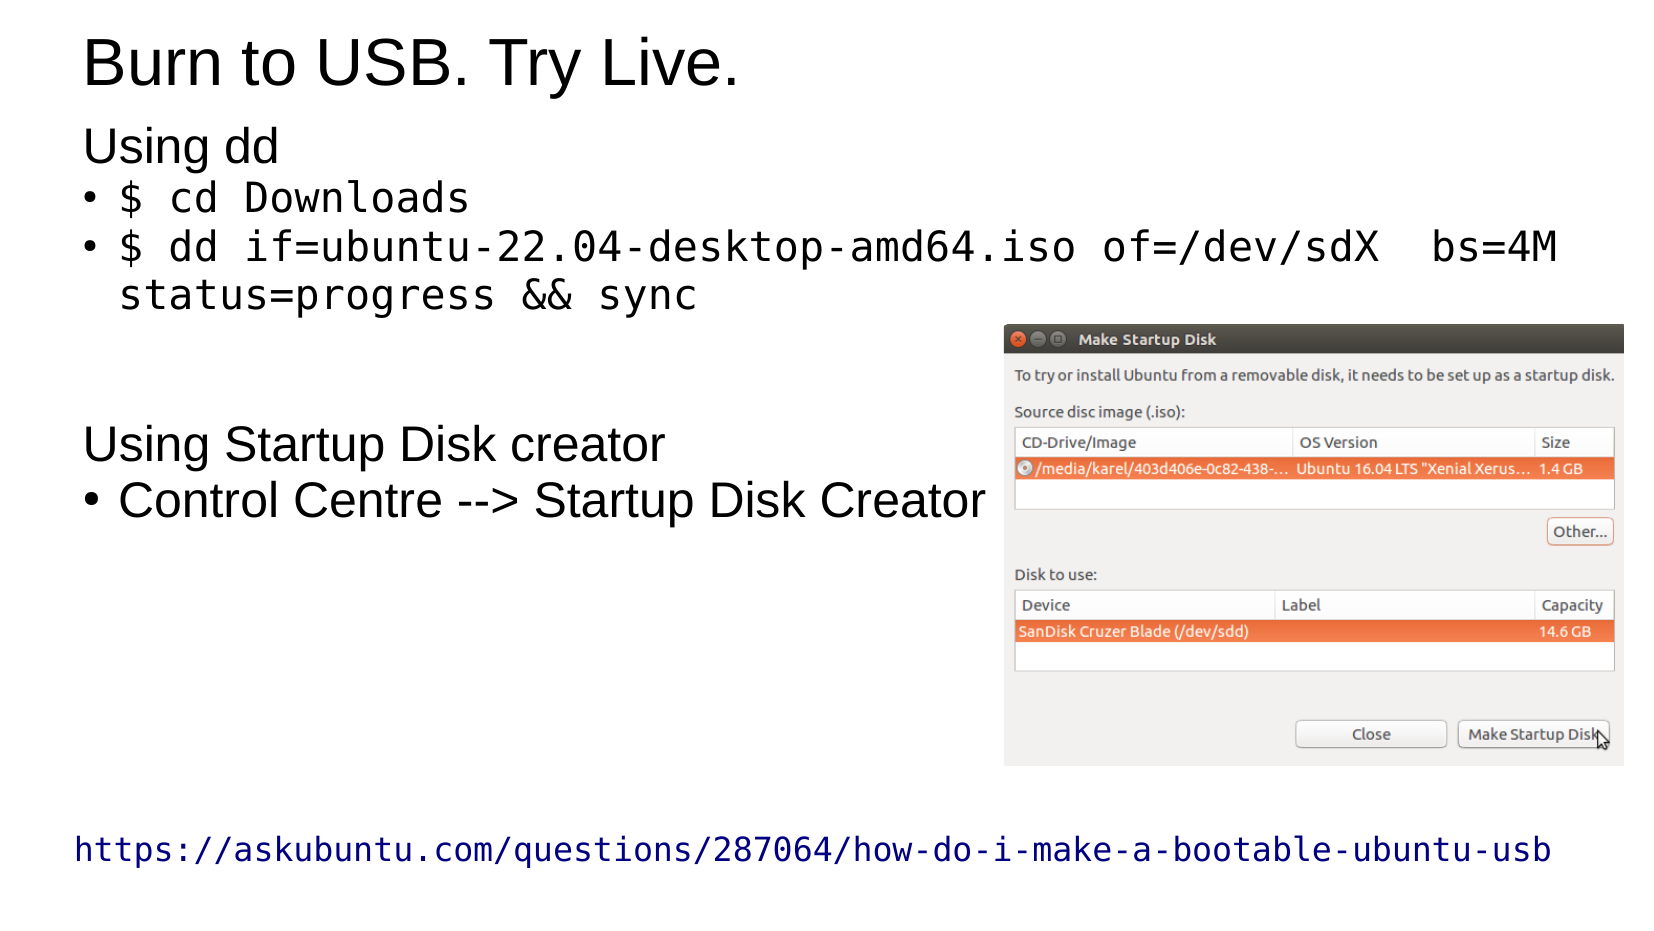

# Burn to USB. Try Live.
Using dd
$ cd Downloads
$ dd if=ubuntu-22.04-desktop-amd64.iso of=/dev/sdX bs=4M status=progress && sync
Using Startup Disk creator
Control Centre --> Startup Disk Creator
https://askubuntu.com/questions/287064/how-do-i-make-a-bootable-ubuntu-usb